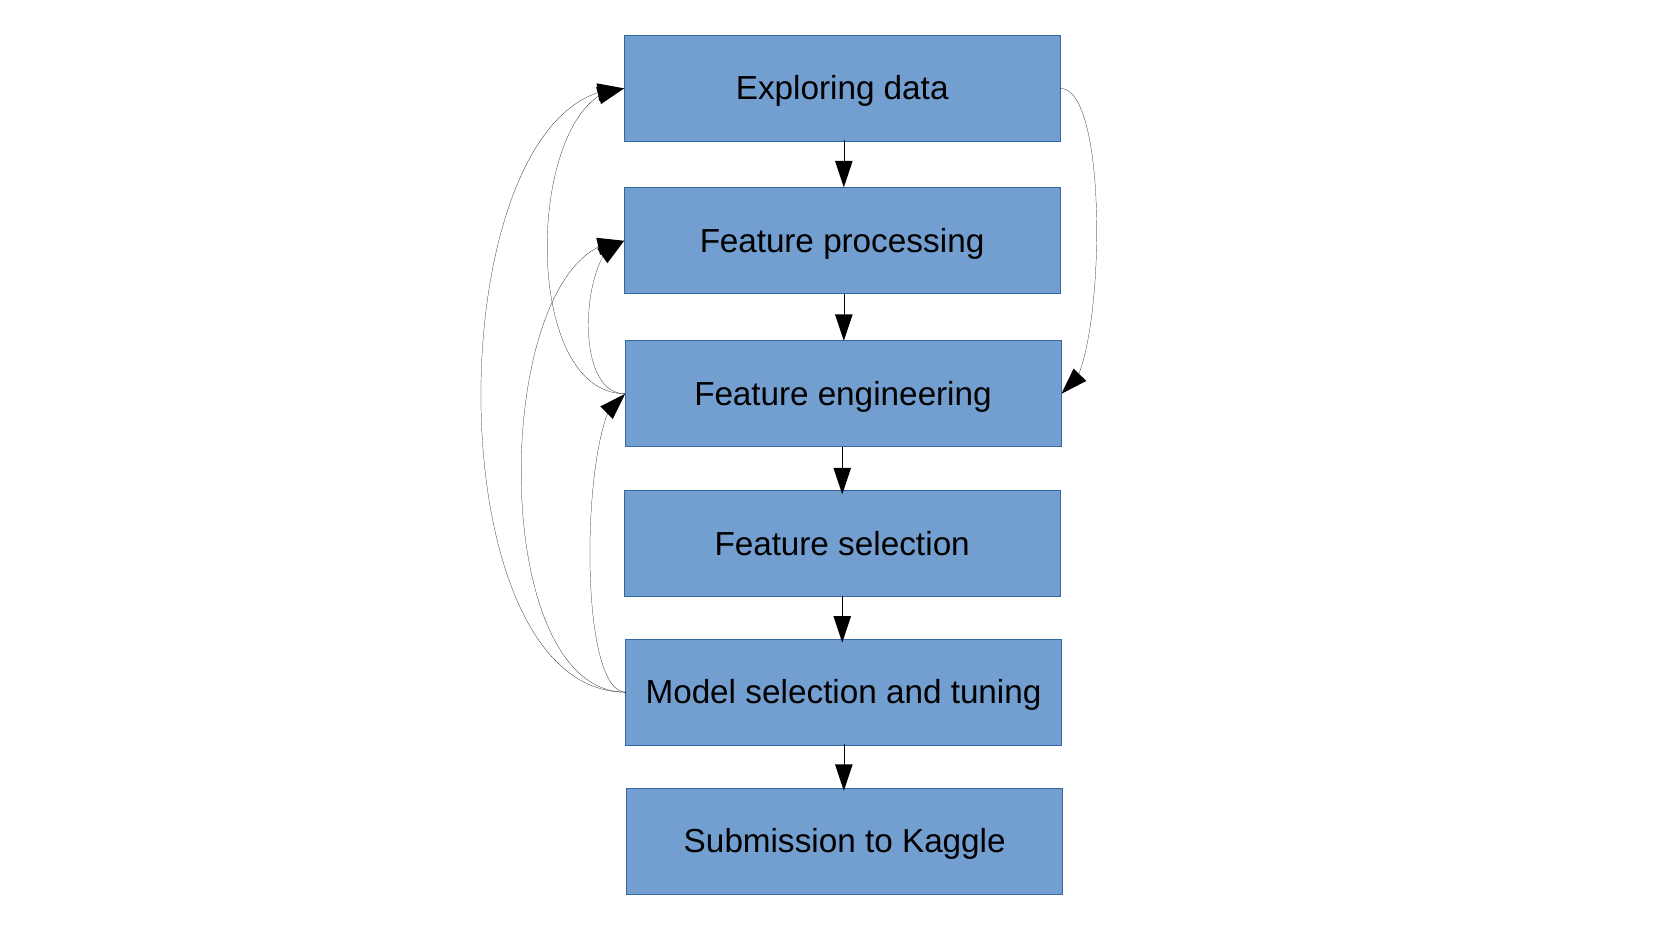

Exploring data
Feature processing
Feature engineering
Feature selection
Model selection and tuning
Submission to Kaggle